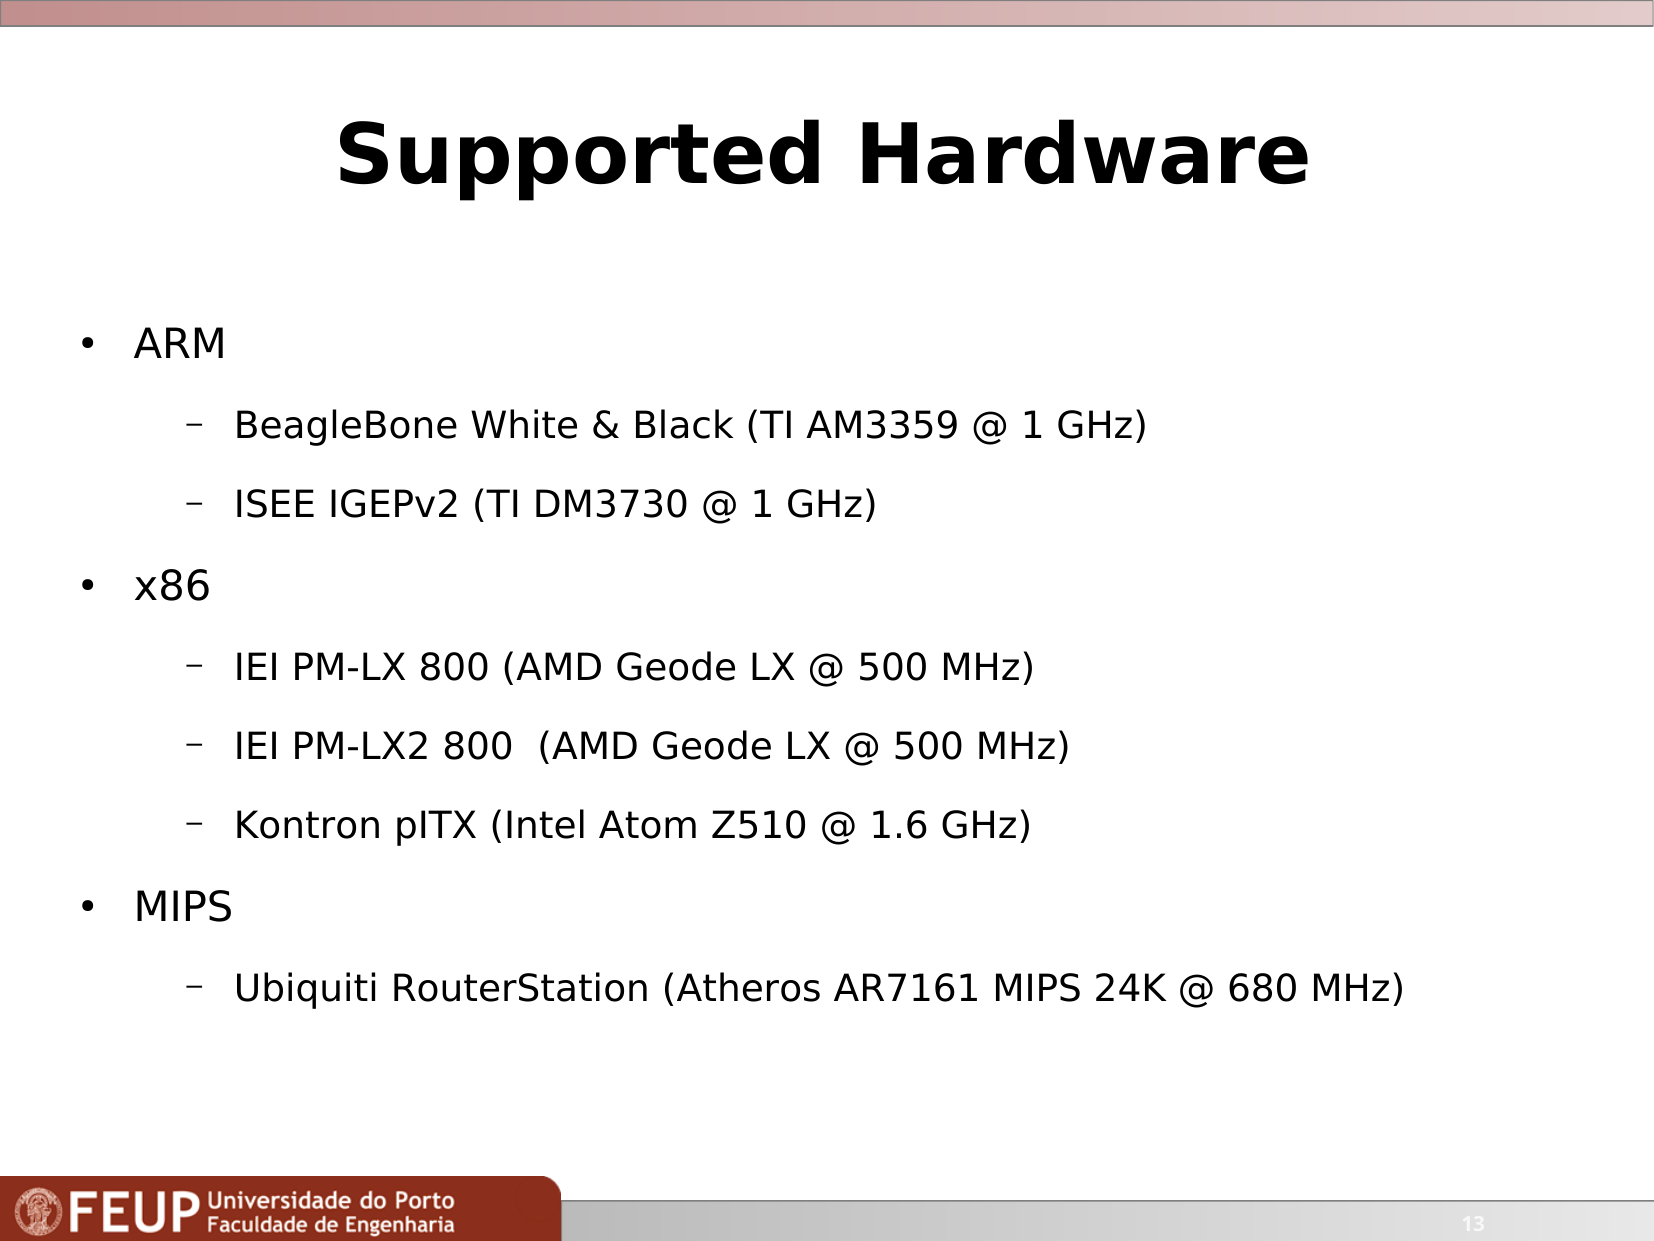

# Supported Hardware
ARM
BeagleBone White & Black (TI AM3359 @ 1 GHz)
ISEE IGEPv2 (TI DM3730 @ 1 GHz)
x86
IEI PM-LX 800 (AMD Geode LX @ 500 MHz)
IEI PM-LX2 800 (AMD Geode LX @ 500 MHz)
Kontron pITX (Intel Atom Z510 @ 1.6 GHz)
MIPS
Ubiquiti RouterStation (Atheros AR7161 MIPS 24K @ 680 MHz)